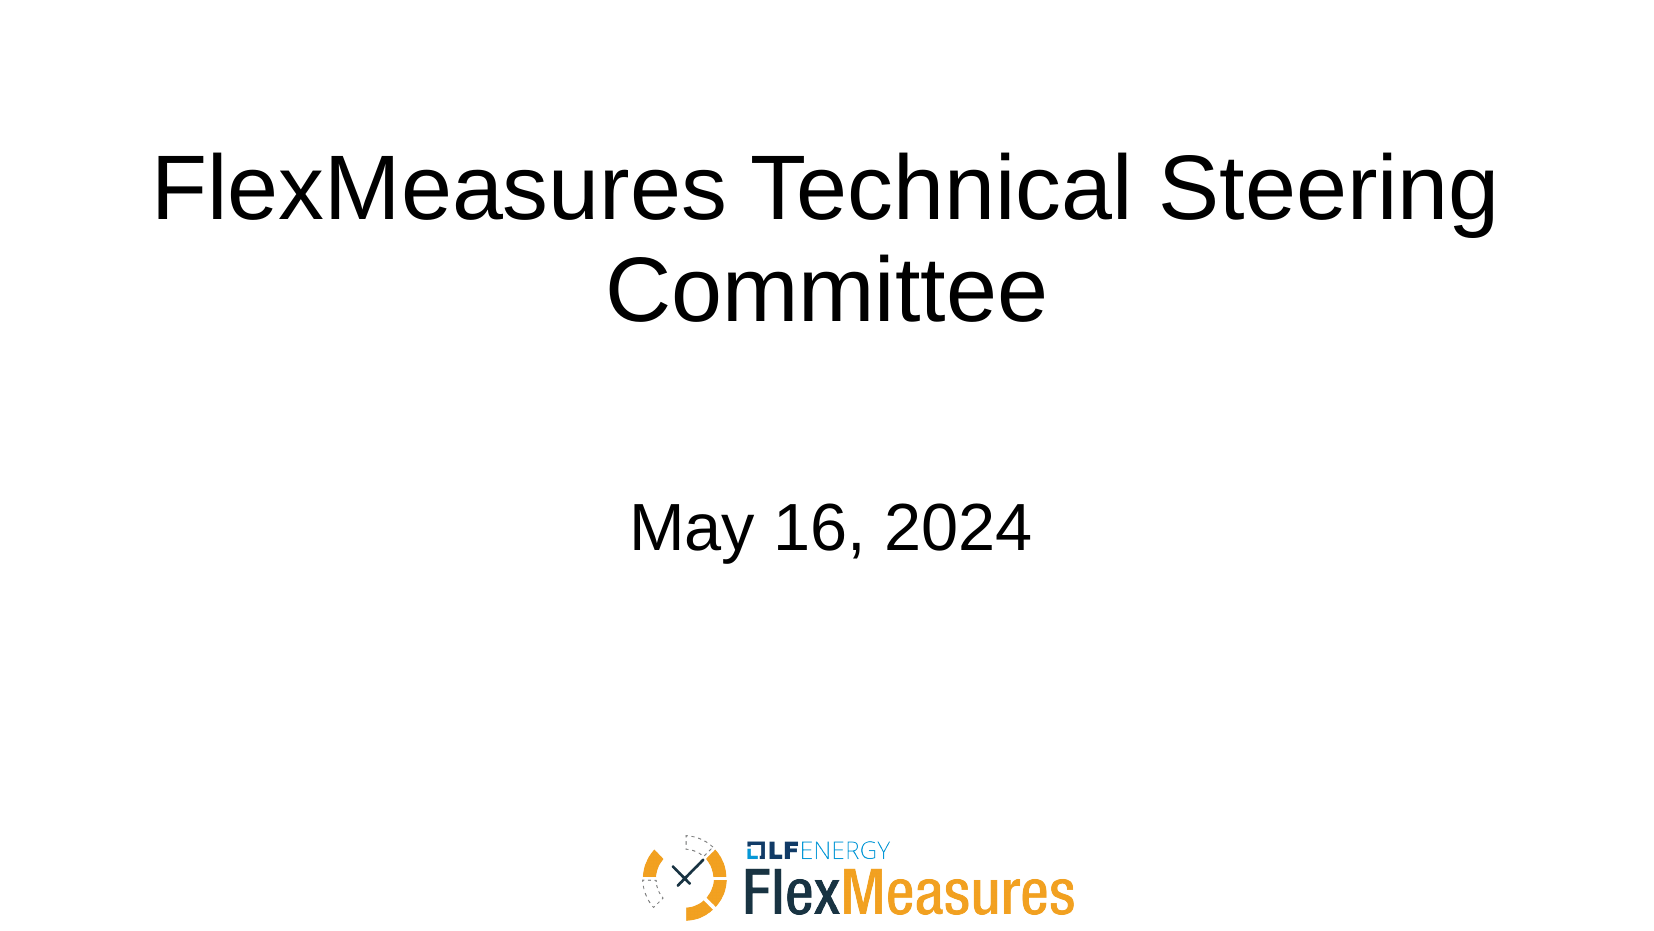

# FlexMeasures Technical Steering Committee
May 16, 2024